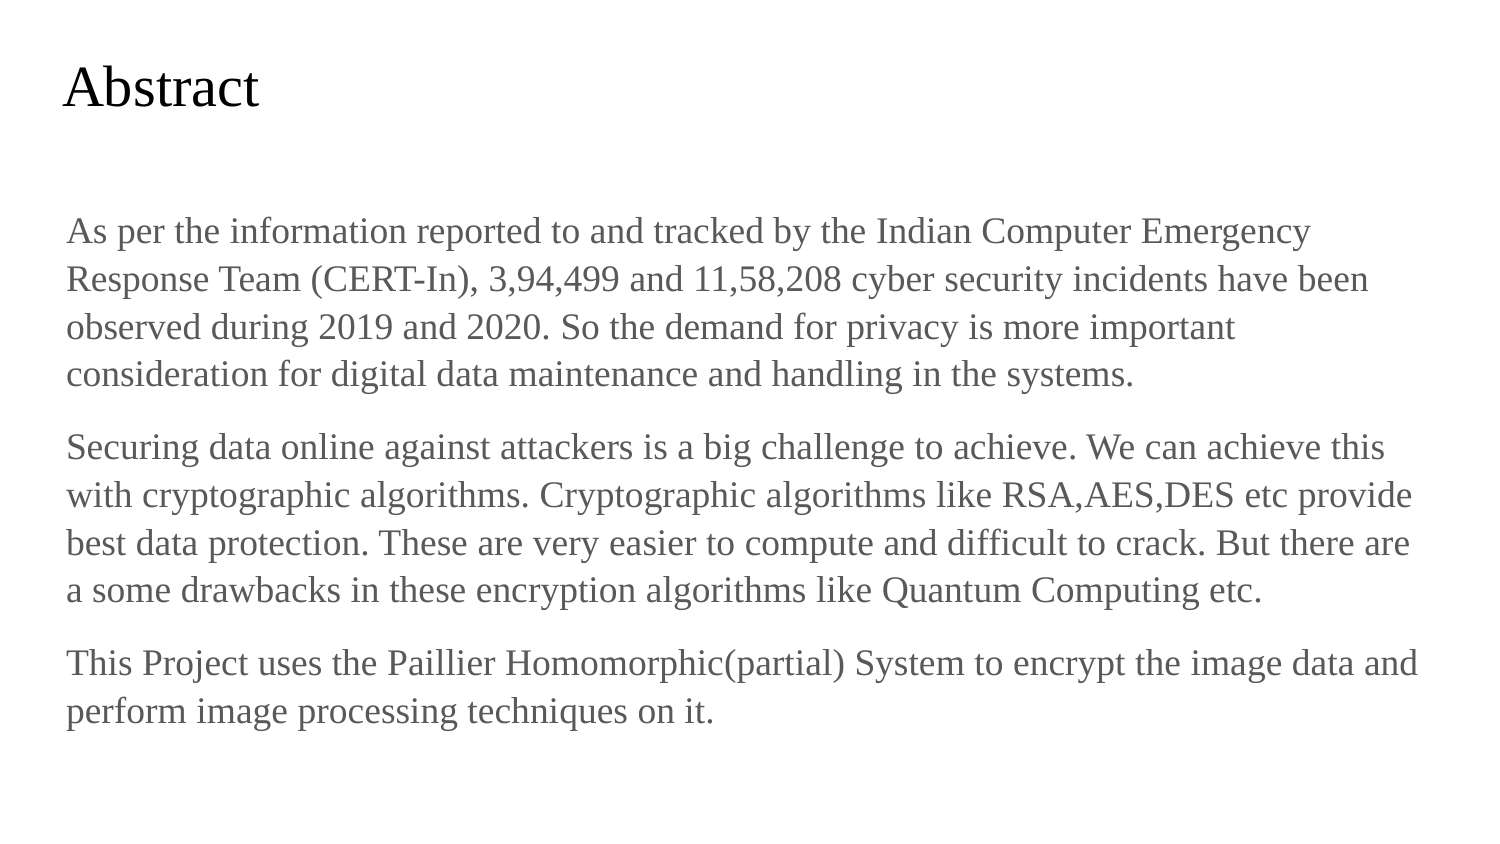

Abstract
# As per the information reported to and tracked by the Indian Computer Emergency Response Team (CERT-In), 3,94,499 and 11,58,208 cyber security incidents have been observed during 2019 and 2020. So the demand for privacy is more important consideration for digital data maintenance and handling in the systems.
Securing data online against attackers is a big challenge to achieve. We can achieve this with cryptographic algorithms. Cryptographic algorithms like RSA,AES,DES etc provide best data protection. These are very easier to compute and difficult to crack. But there are a some drawbacks in these encryption algorithms like Quantum Computing etc.
This Project uses the Paillier Homomorphic(partial) System to encrypt the image data and perform image processing techniques on it.